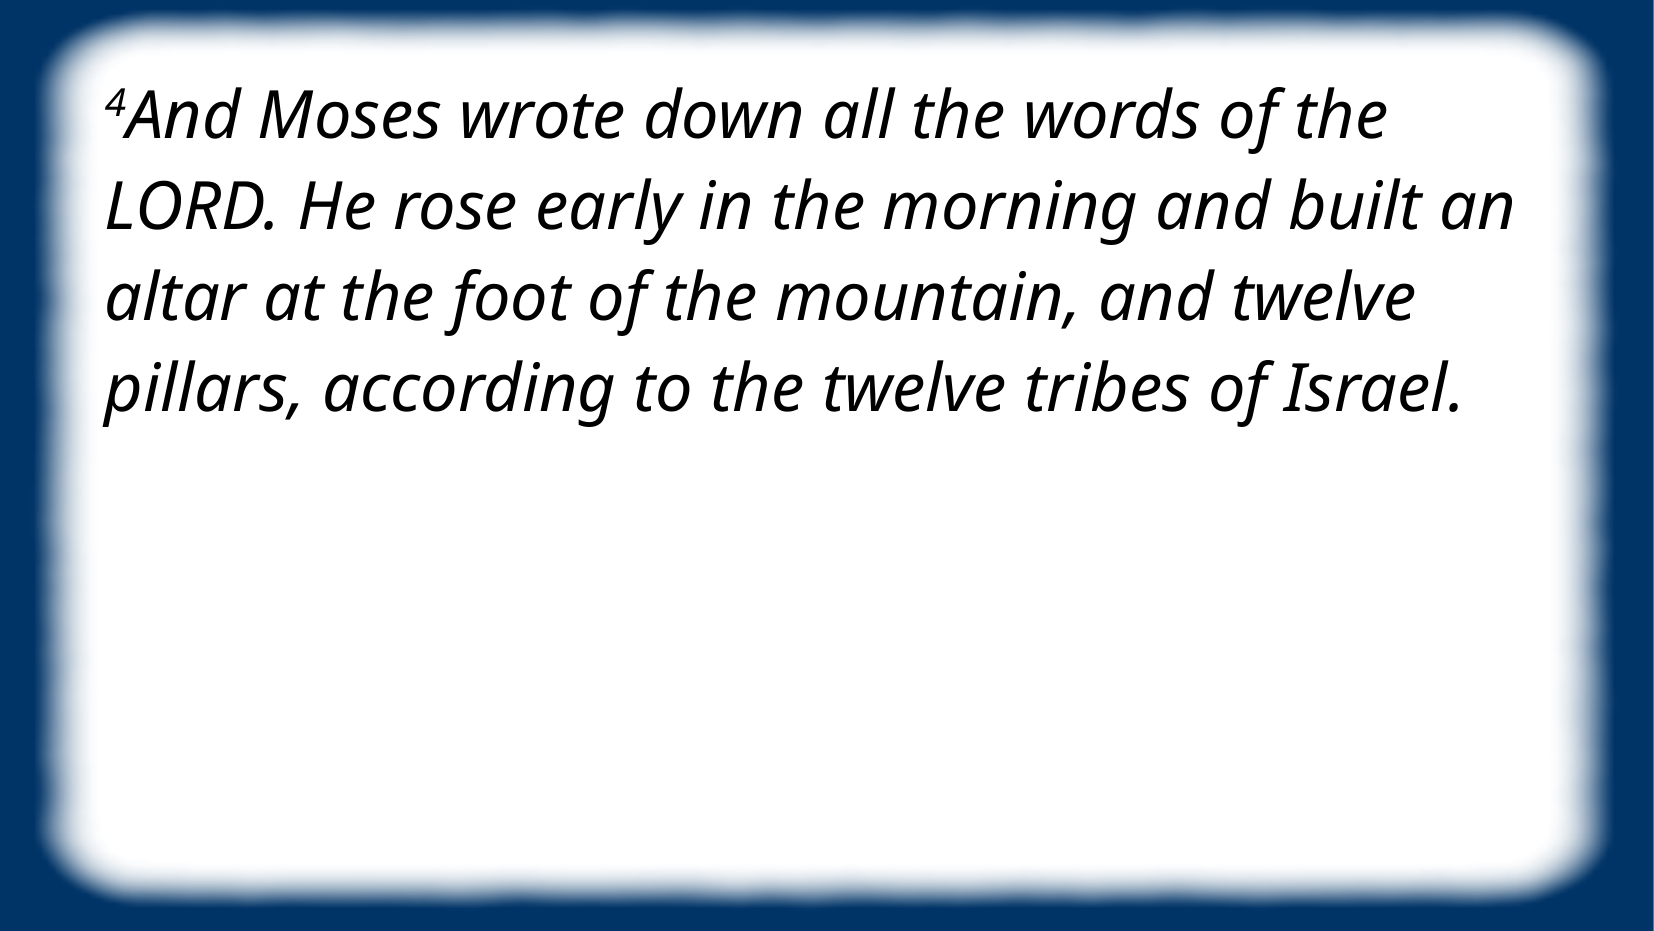

4And Moses wrote down all the words of the LORD. He rose early in the morning and built an altar at the foot of the mountain, and twelve pillars, according to the twelve tribes of Israel.